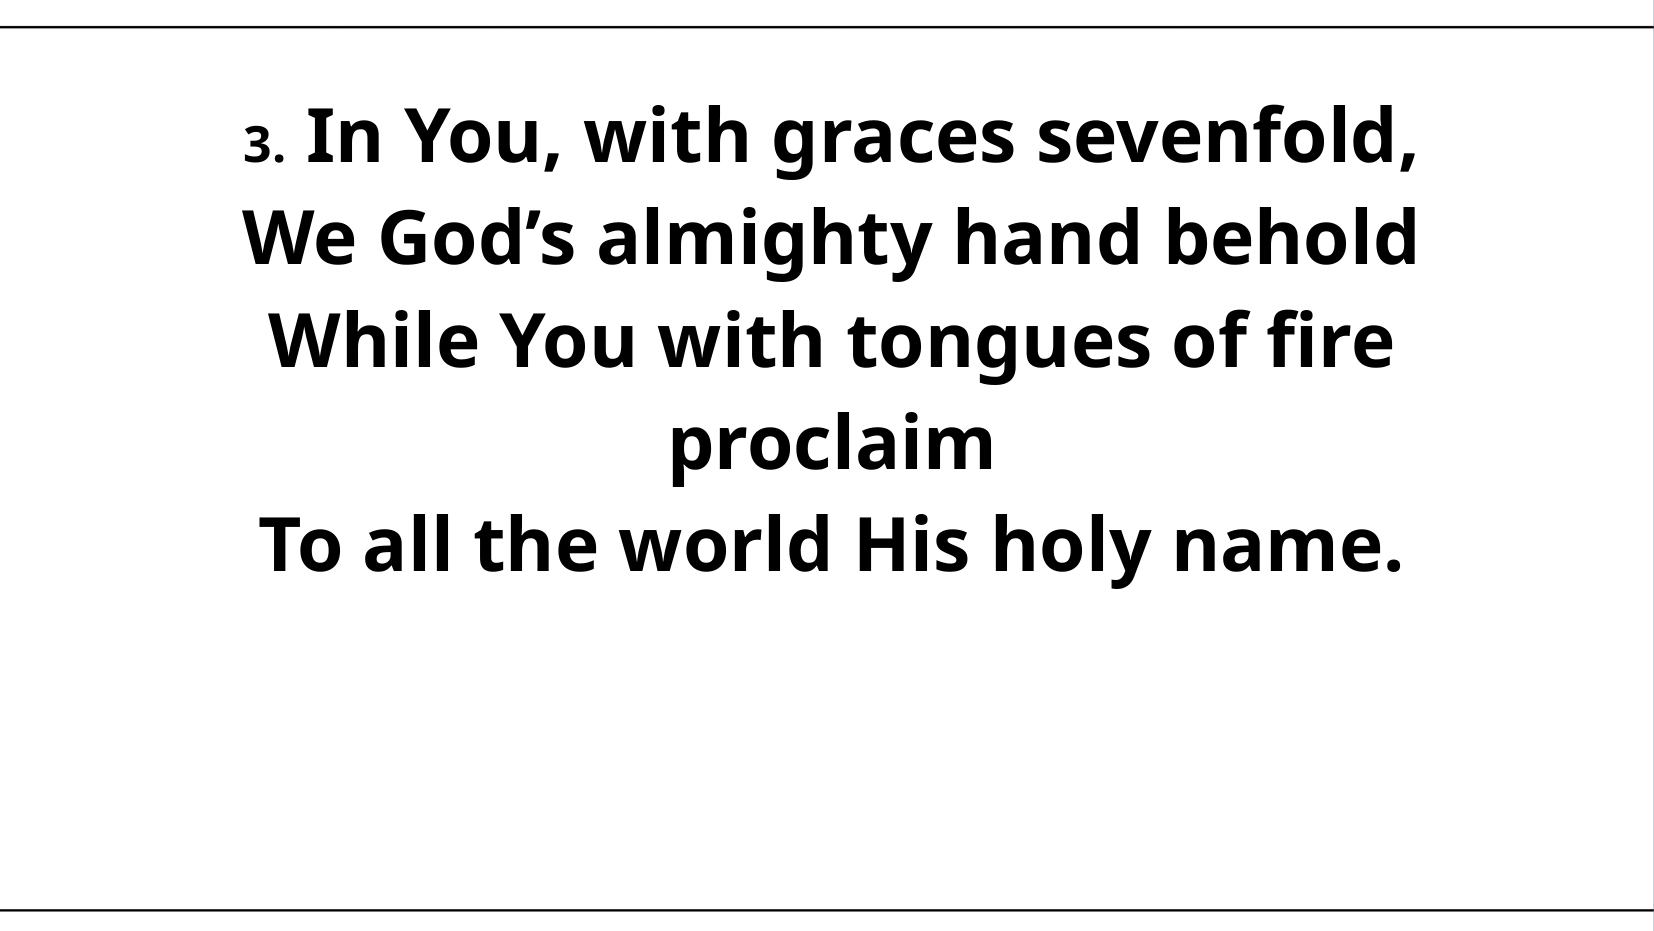

3. In You, with graces sevenfold,
We God’s almighty hand behold
While You with tongues of fire proclaim
To all the world His holy name.